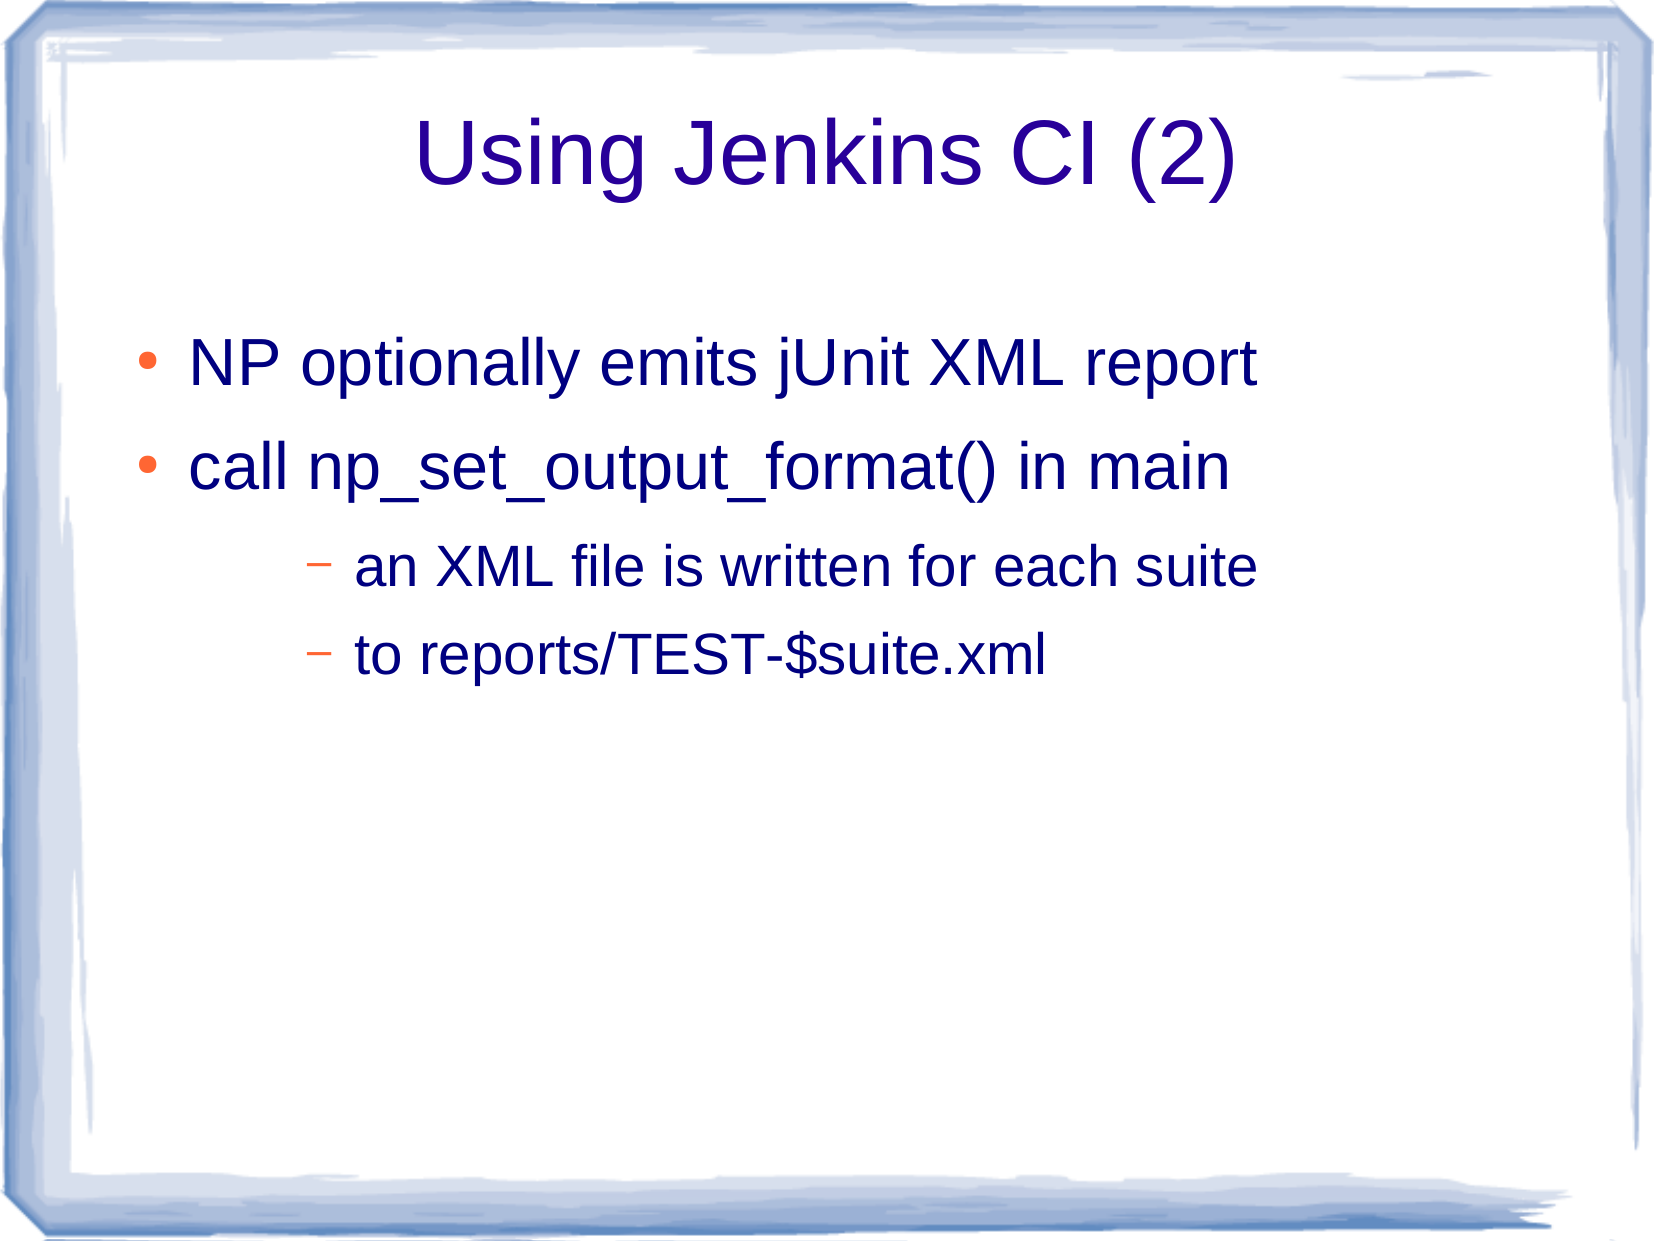

# Using Jenkins CI (2)
NP optionally emits jUnit XML report
call np_set_output_format() in main
an XML file is written for each suite
to reports/TEST-$suite.xml